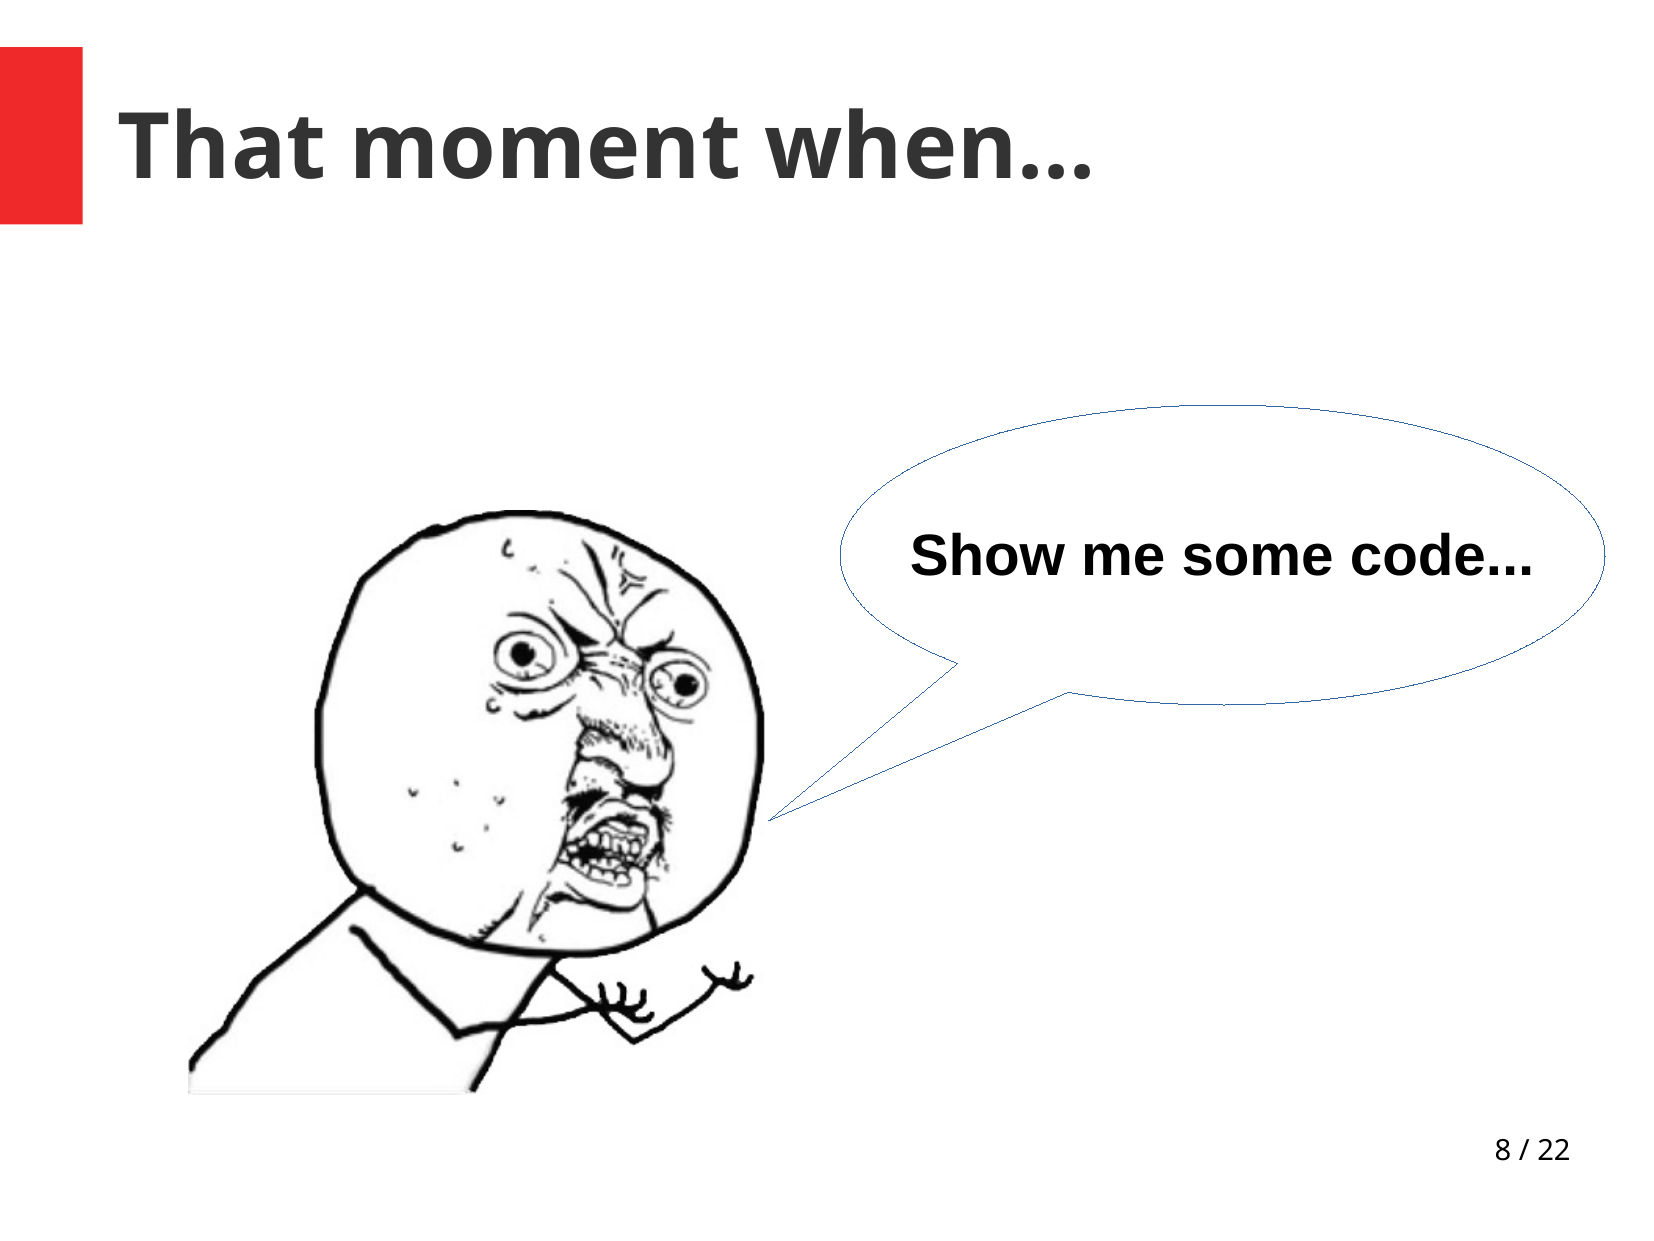

# That moment when...
Show me some code...
8